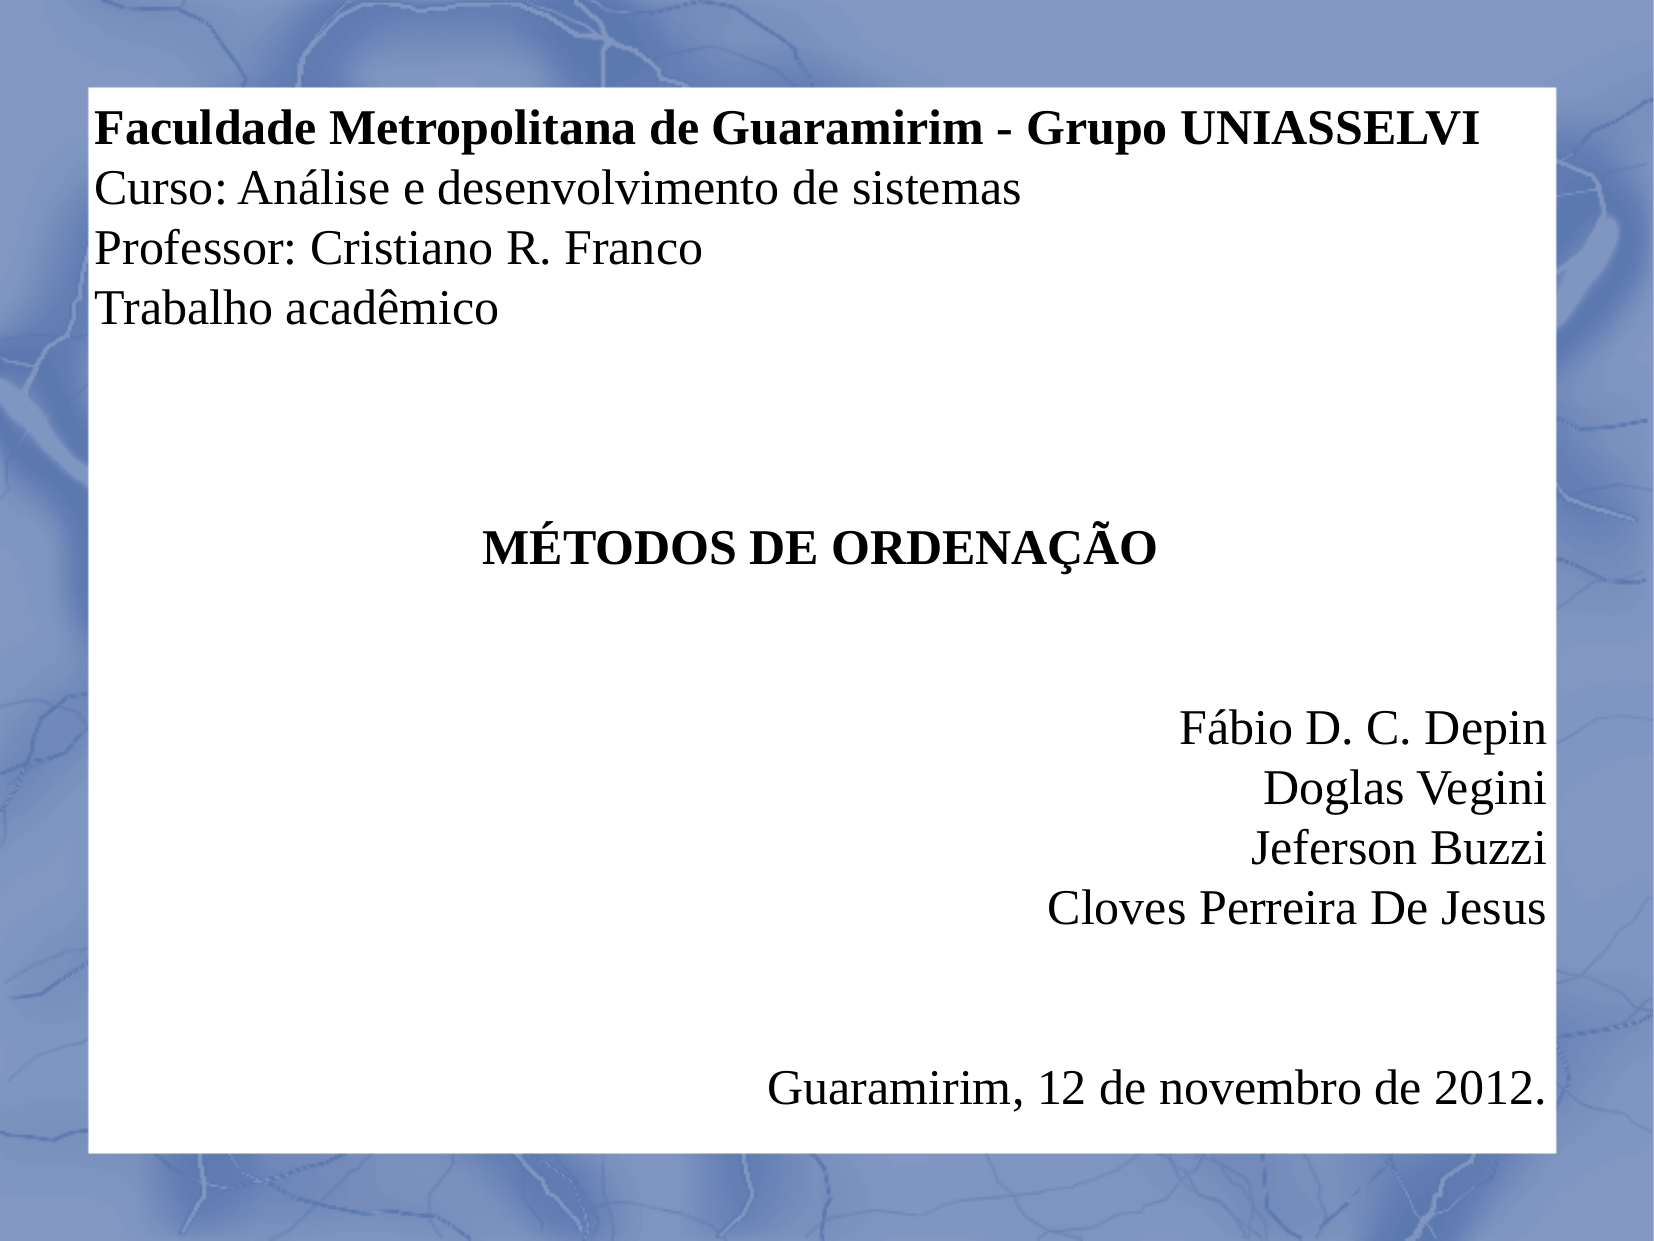

Faculdade Metropolitana de Guaramirim - Grupo UNIASSELVI
Curso: Análise e desenvolvimento de sistemas
Professor: Cristiano R. Franco
Trabalho acadêmico
MÉTODOS DE ORDENAÇÃO
Fábio D. C. Depin
Doglas Vegini
Jeferson Buzzi
Cloves Perreira De Jesus
Guaramirim, 12 de novembro de 2012.